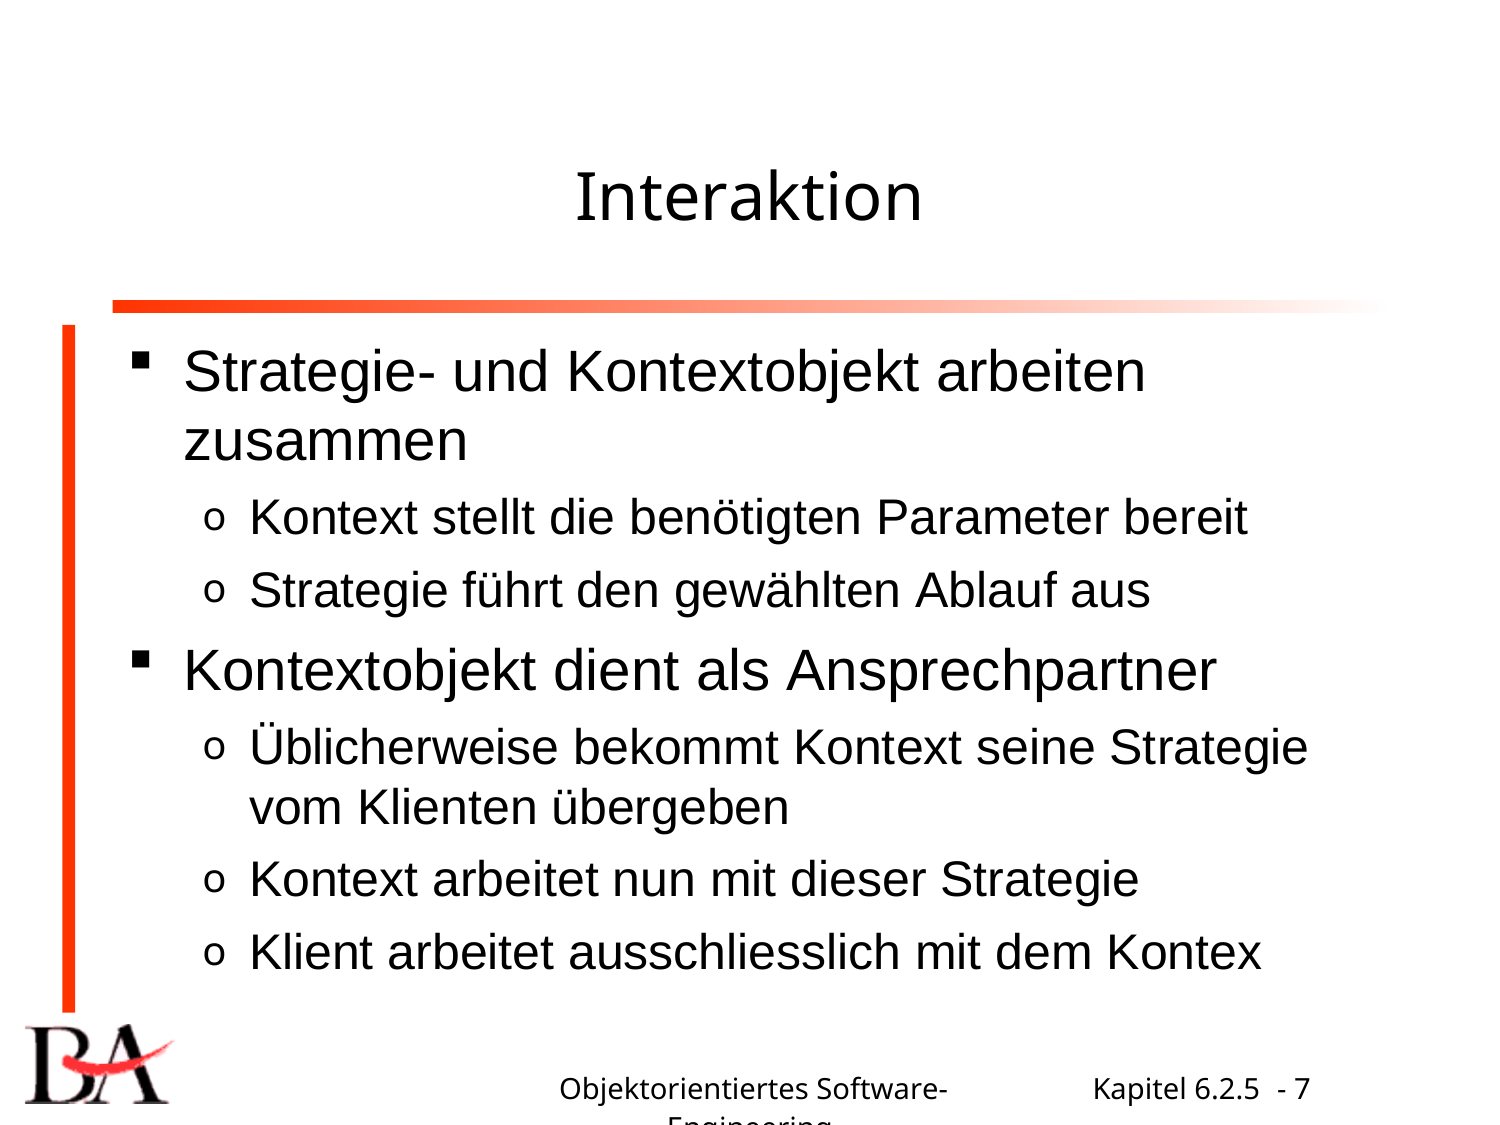

# Interaktion
Strategie- und Kontextobjekt arbeiten zusammen
Kontext stellt die benötigten Parameter bereit
Strategie führt den gewählten Ablauf aus
Kontextobjekt dient als Ansprechpartner
Üblicherweise bekommt Kontext seine Strategie vom Klienten übergeben
Kontext arbeitet nun mit dieser Strategie
Klient arbeitet ausschliesslich mit dem Kontex
7